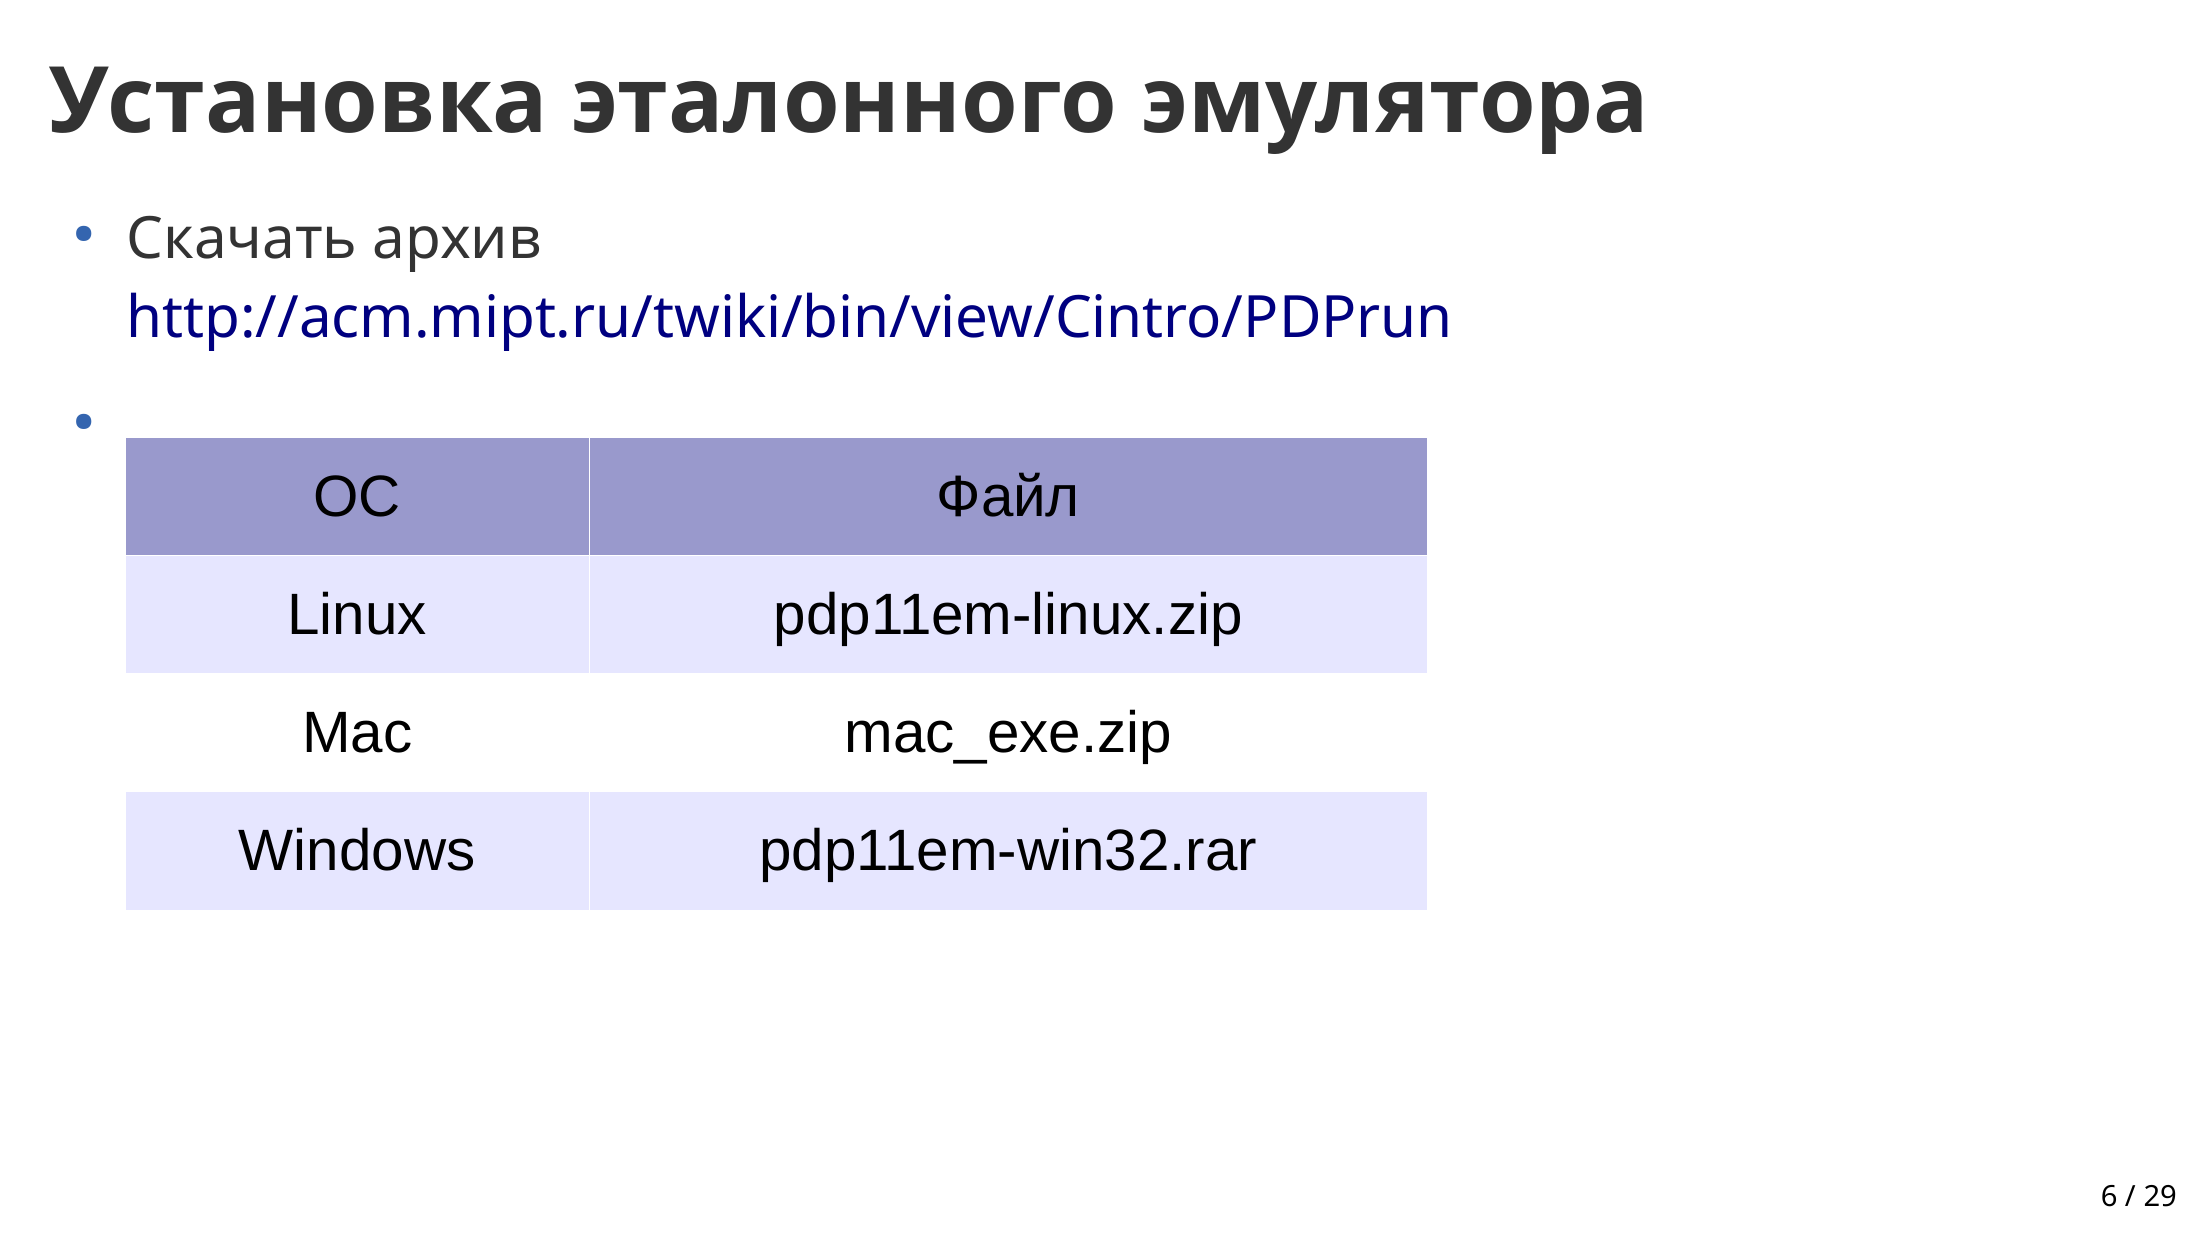

# Установка эталонного эмулятора
Скачать архив
http://acm.mipt.ru/twiki/bin/view/Cintro/PDPrun
| OC | Файл |
| --- | --- |
| Linux | pdp11em-linux.zip |
| Mac | mac\_exe.zip |
| Windows | pdp11em-win32.rar |
6